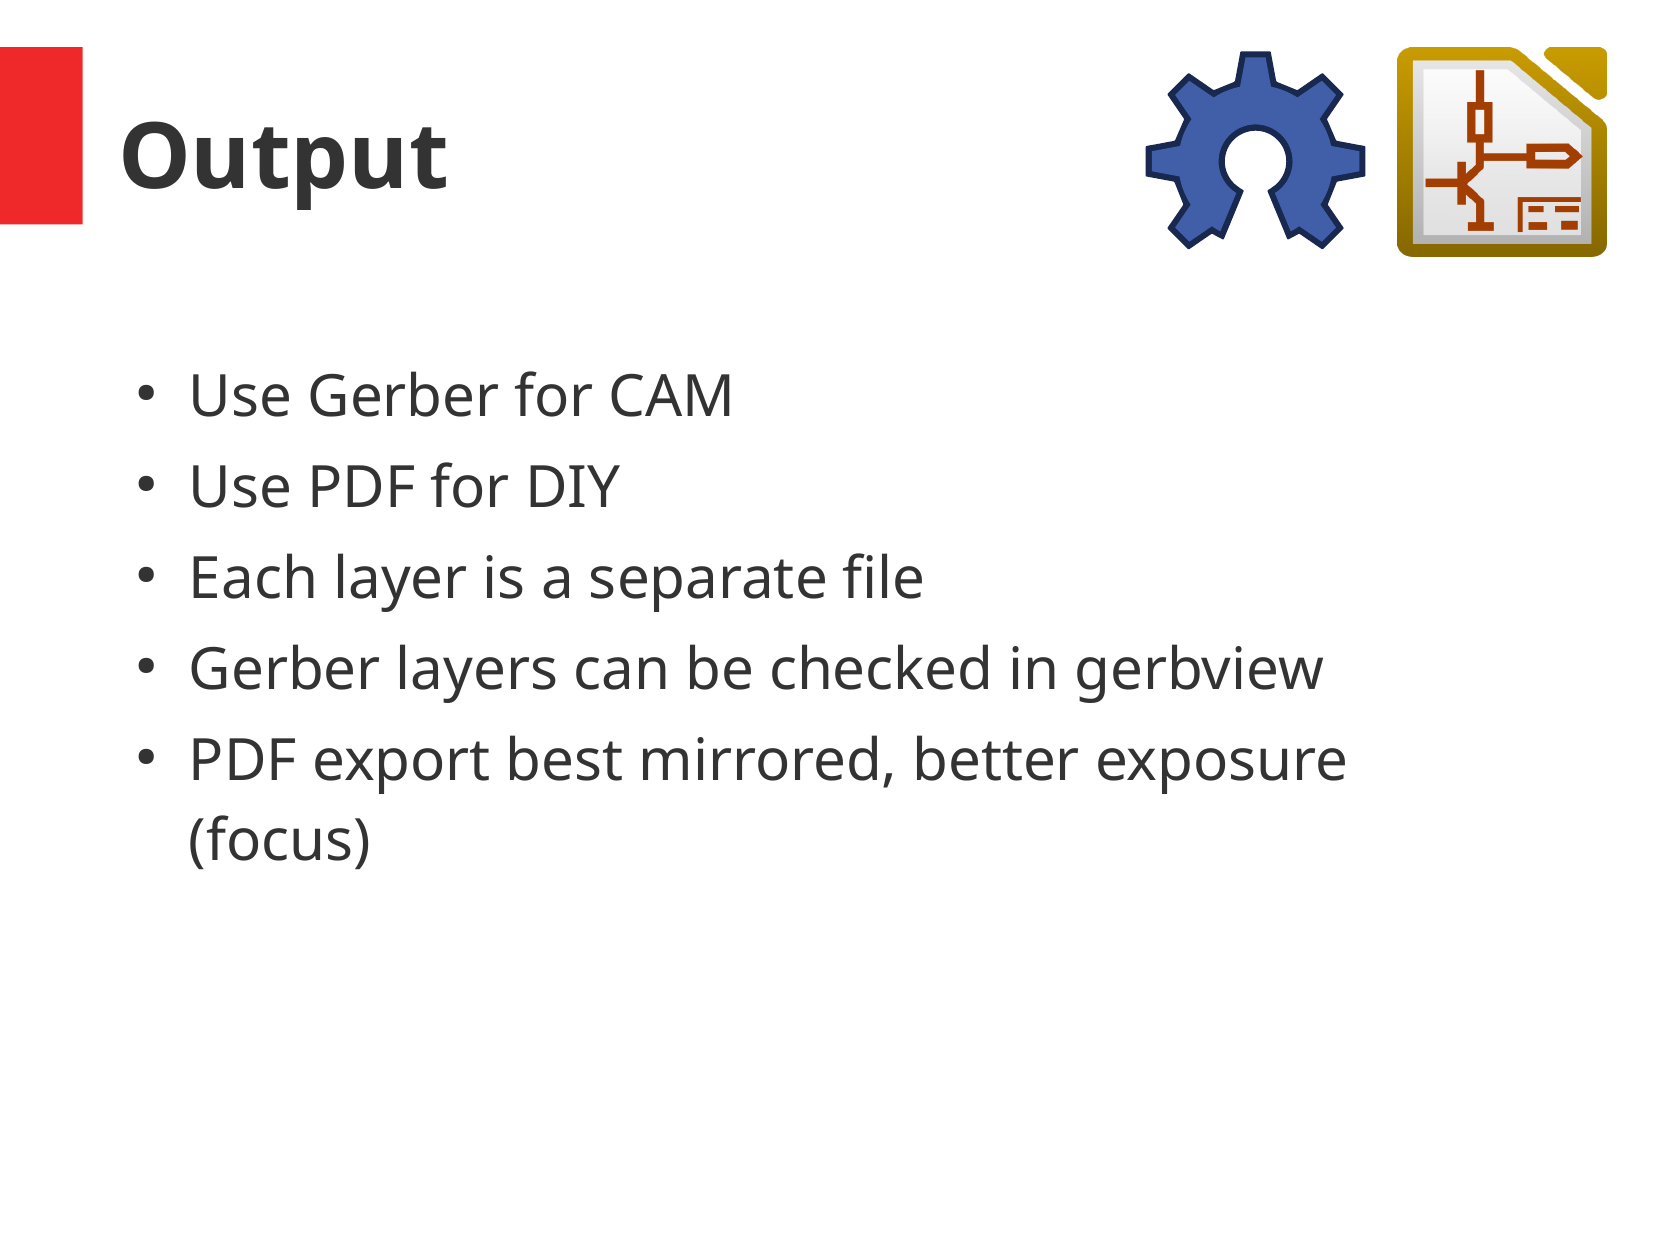

# Output
Use Gerber for CAM
Use PDF for DIY
Each layer is a separate file
Gerber layers can be checked in gerbview
PDF export best mirrored, better exposure (focus)